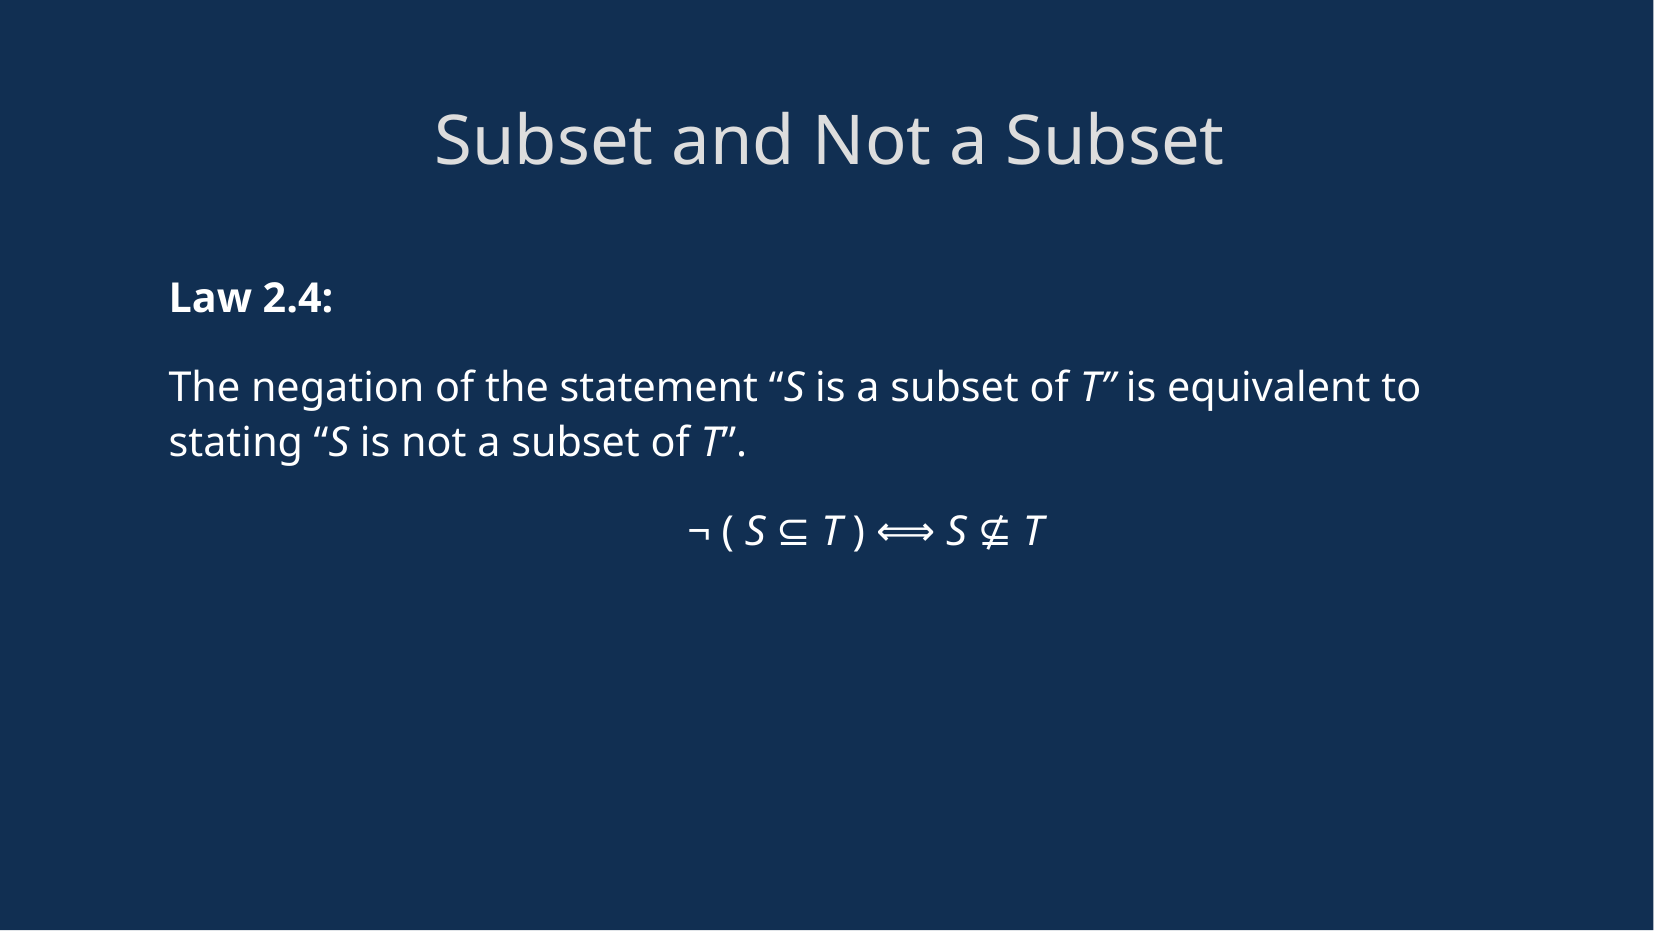

# Subset and Not a Subset
Law 2.4:
The negation of the statement “S is a subset of T” is equivalent to stating “S is not a subset of T”.
¬ ( S ⊆ T ) ⟺ S ⊈ T